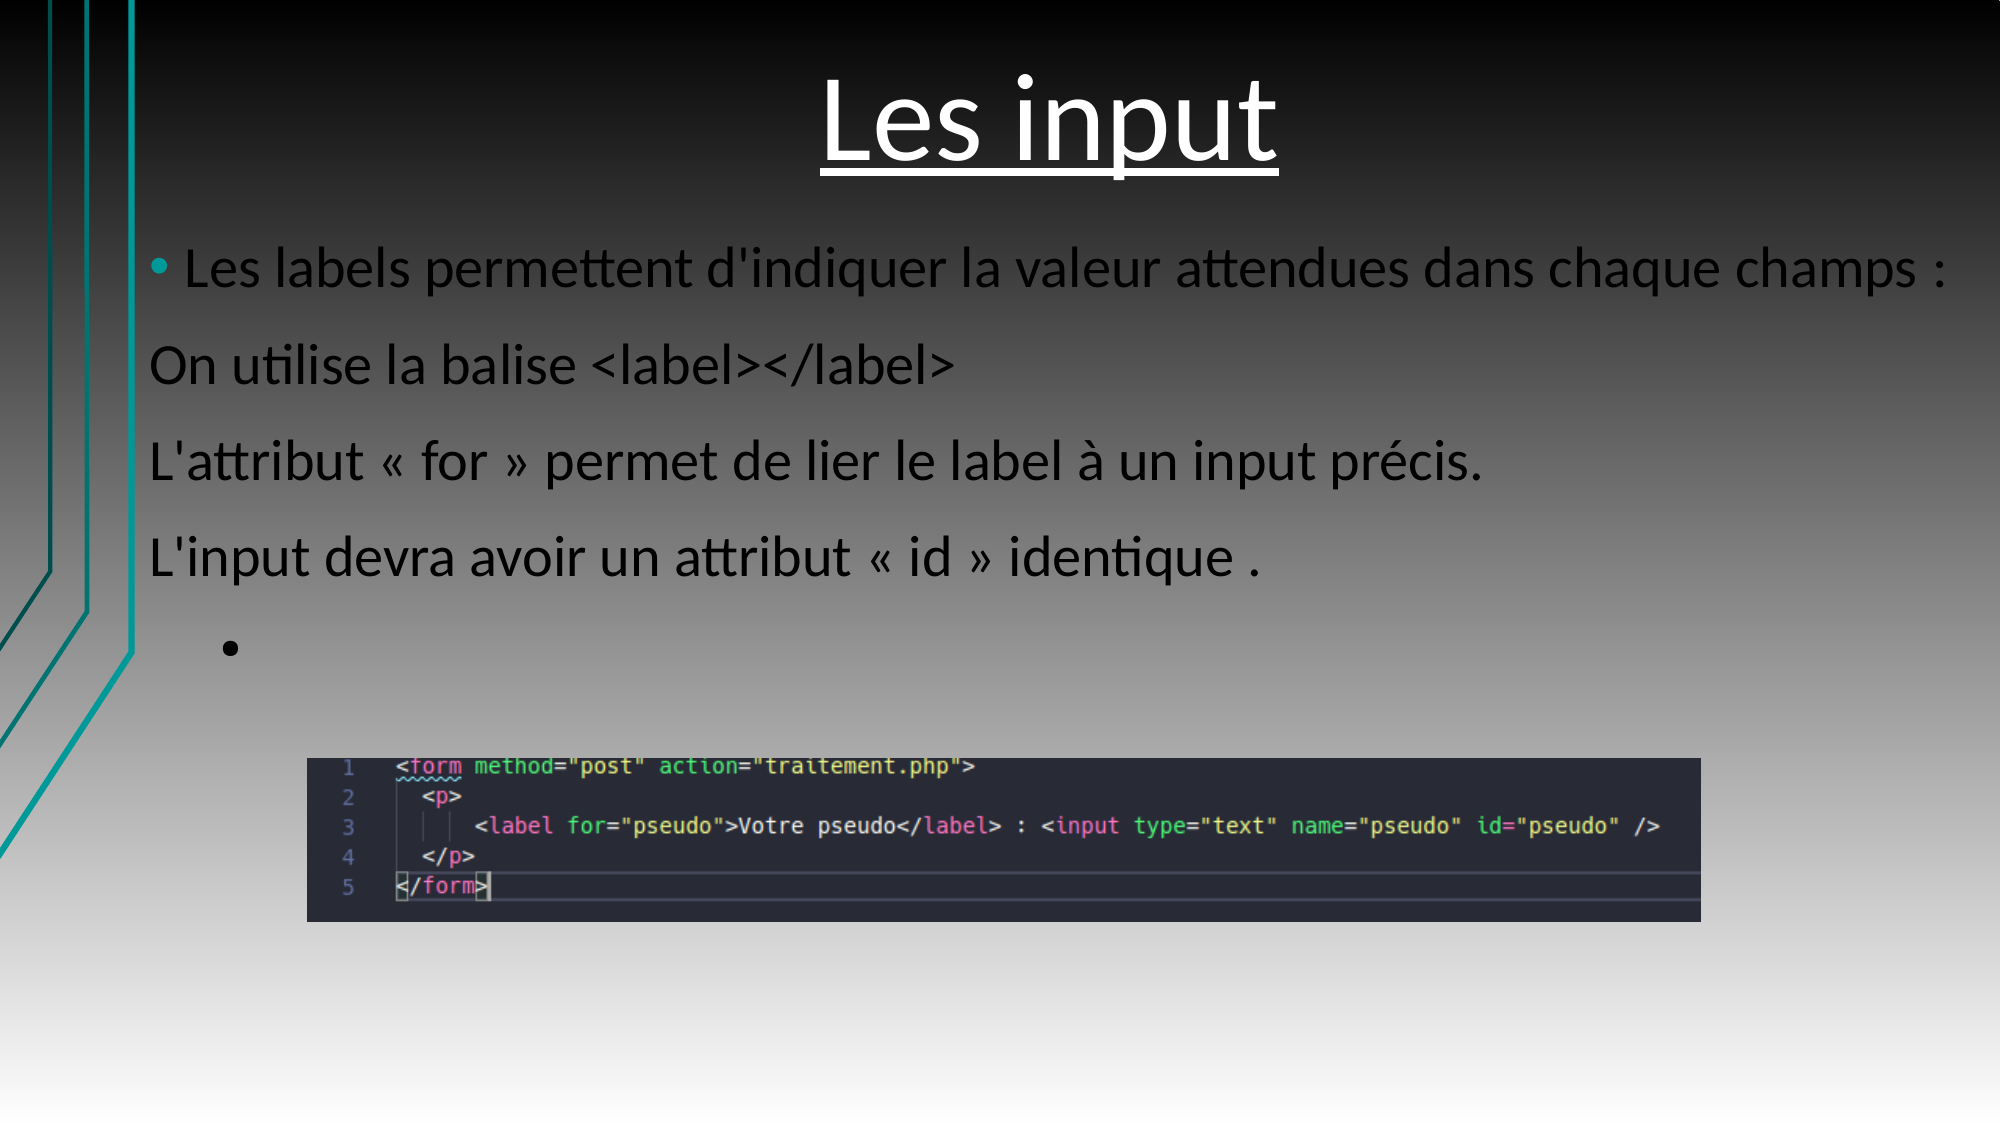

# Les input
Les labels permettent d'indiquer la valeur attendues dans chaque champs :
On utilise la balise <label></label>
L'attribut « for » permet de lier le label à un input précis.
L'input devra avoir un attribut « id » identique .